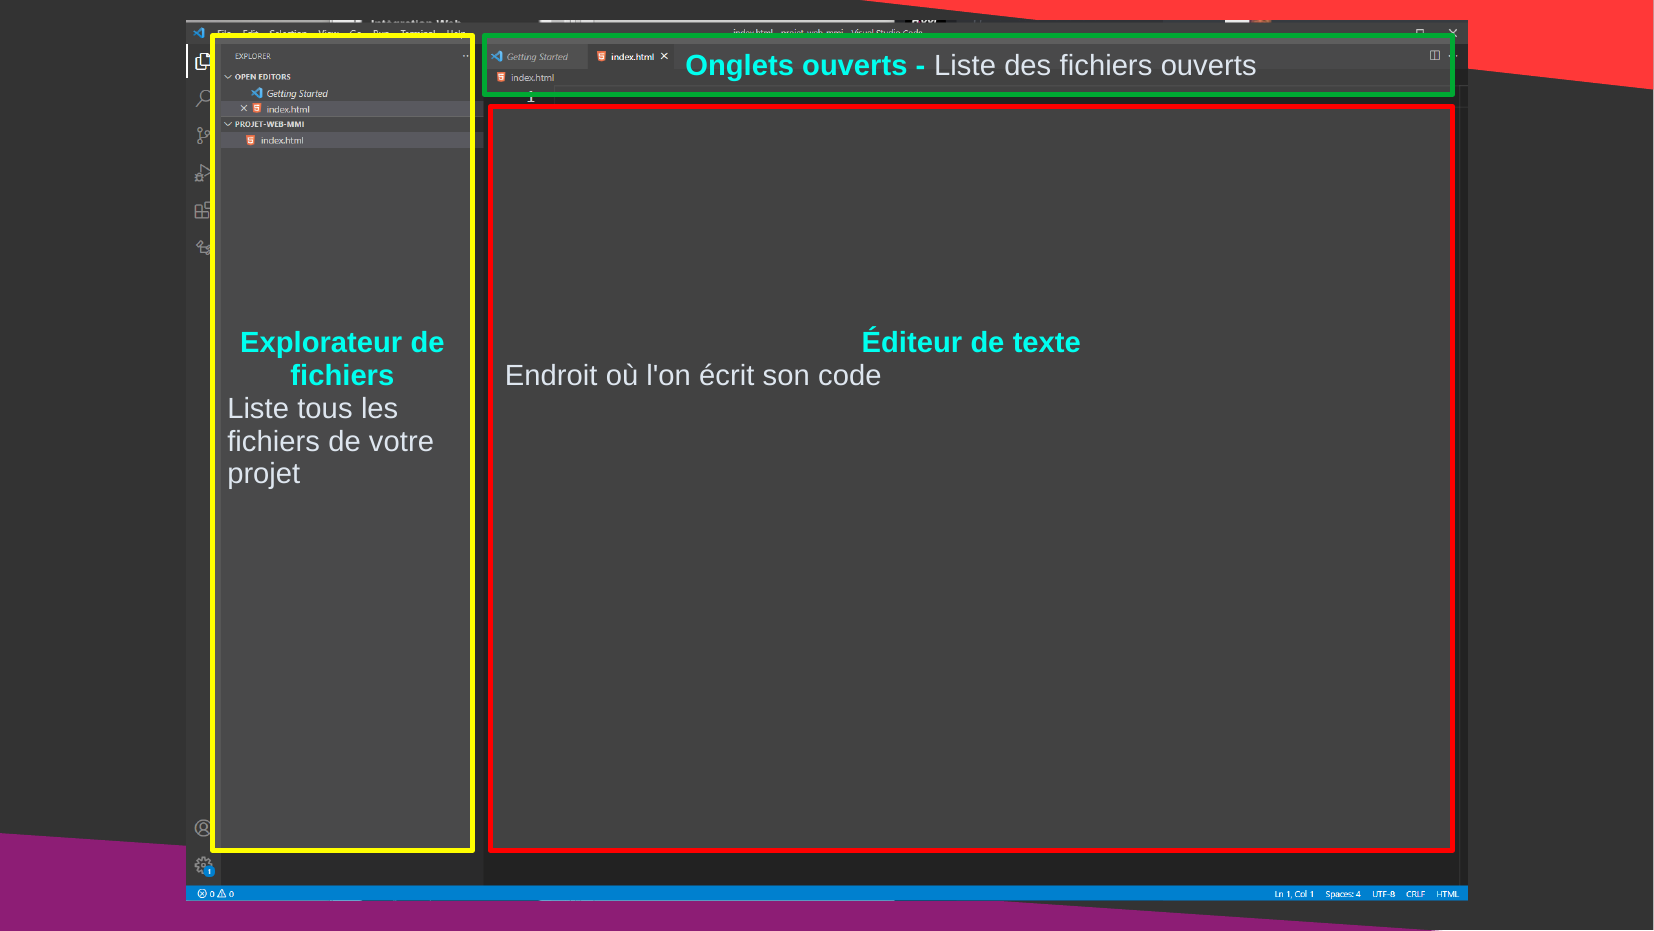

Onglets ouverts - Liste des fichiers ouverts
Explorateur de fichiers
Liste tous les fichiers de votre projet
Éditeur de texte
Endroit où l'on écrit son code